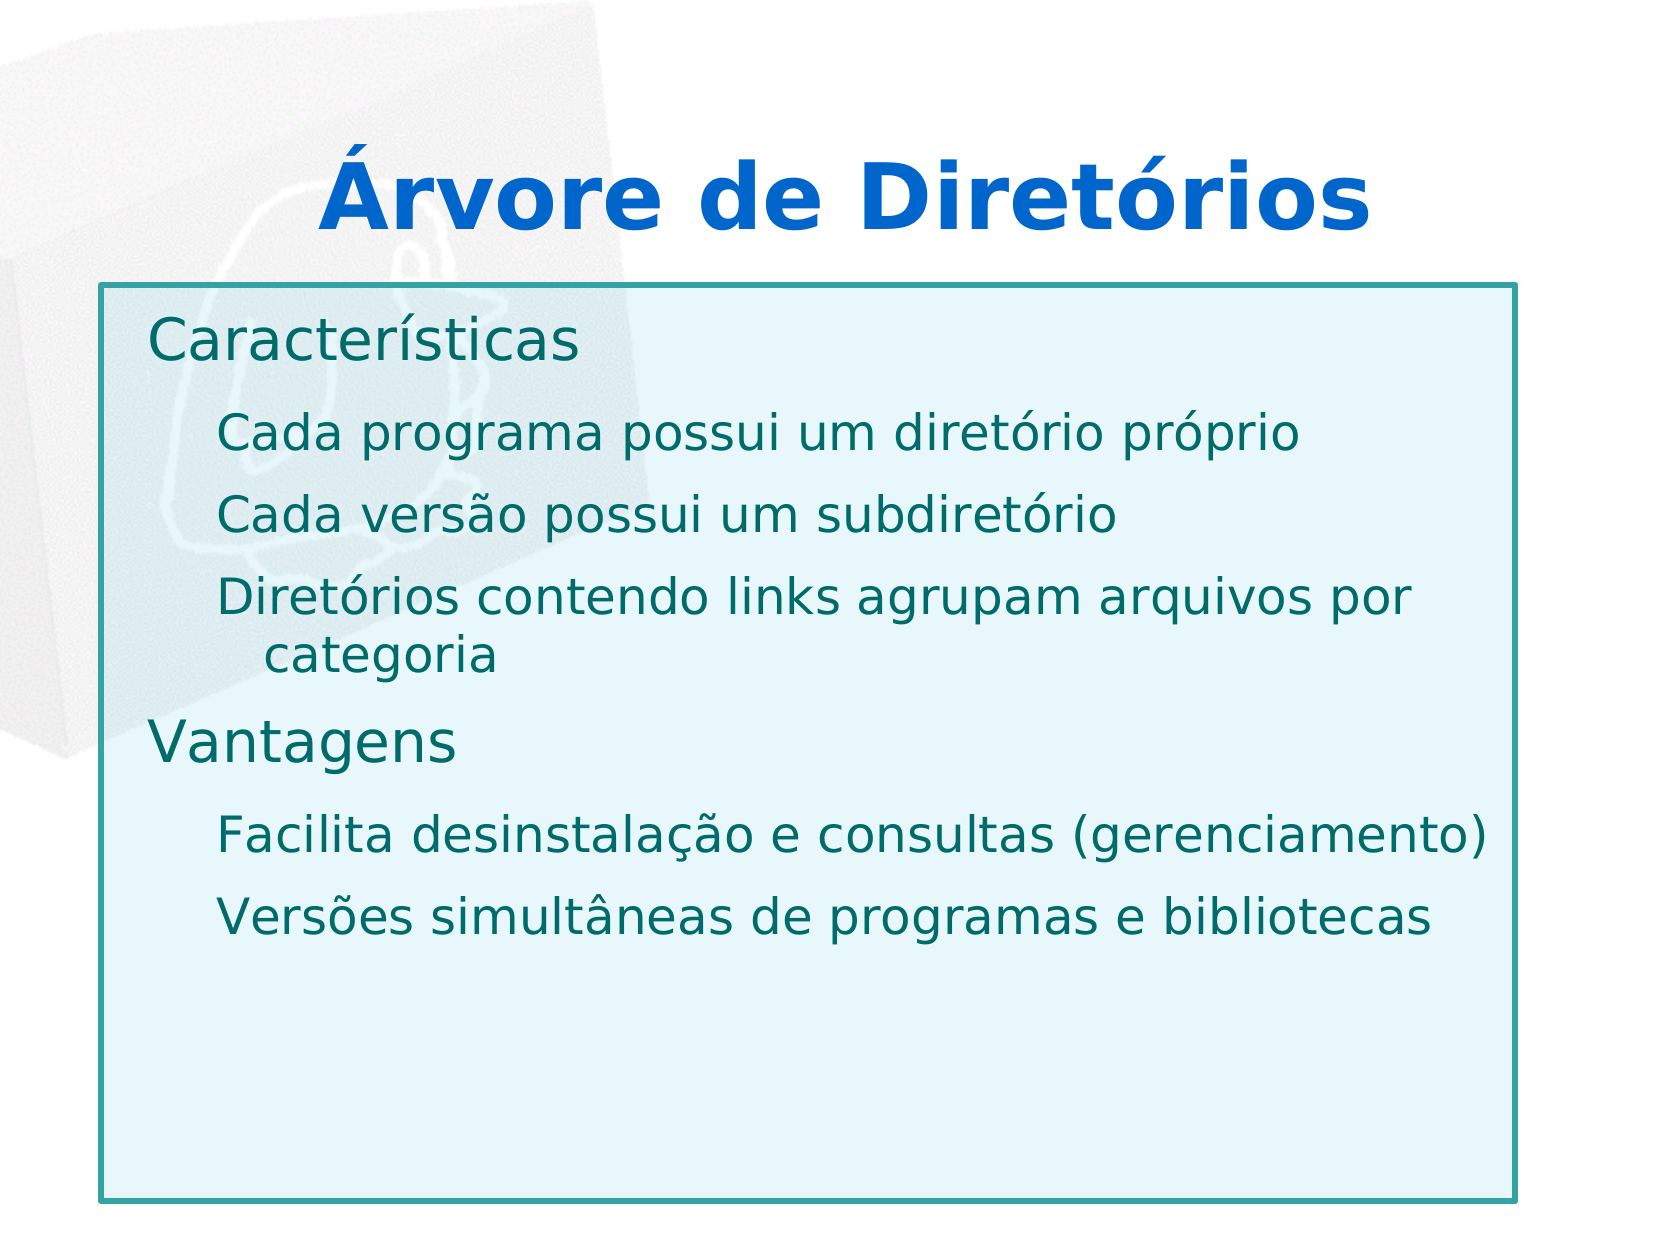

# Árvore de Diretórios
Características
Cada programa possui um diretório próprio
Cada versão possui um subdiretório
Diretórios contendo links agrupam arquivos por categoria
Vantagens
Facilita desinstalação e consultas (gerenciamento)
Versões simultâneas de programas e bibliotecas